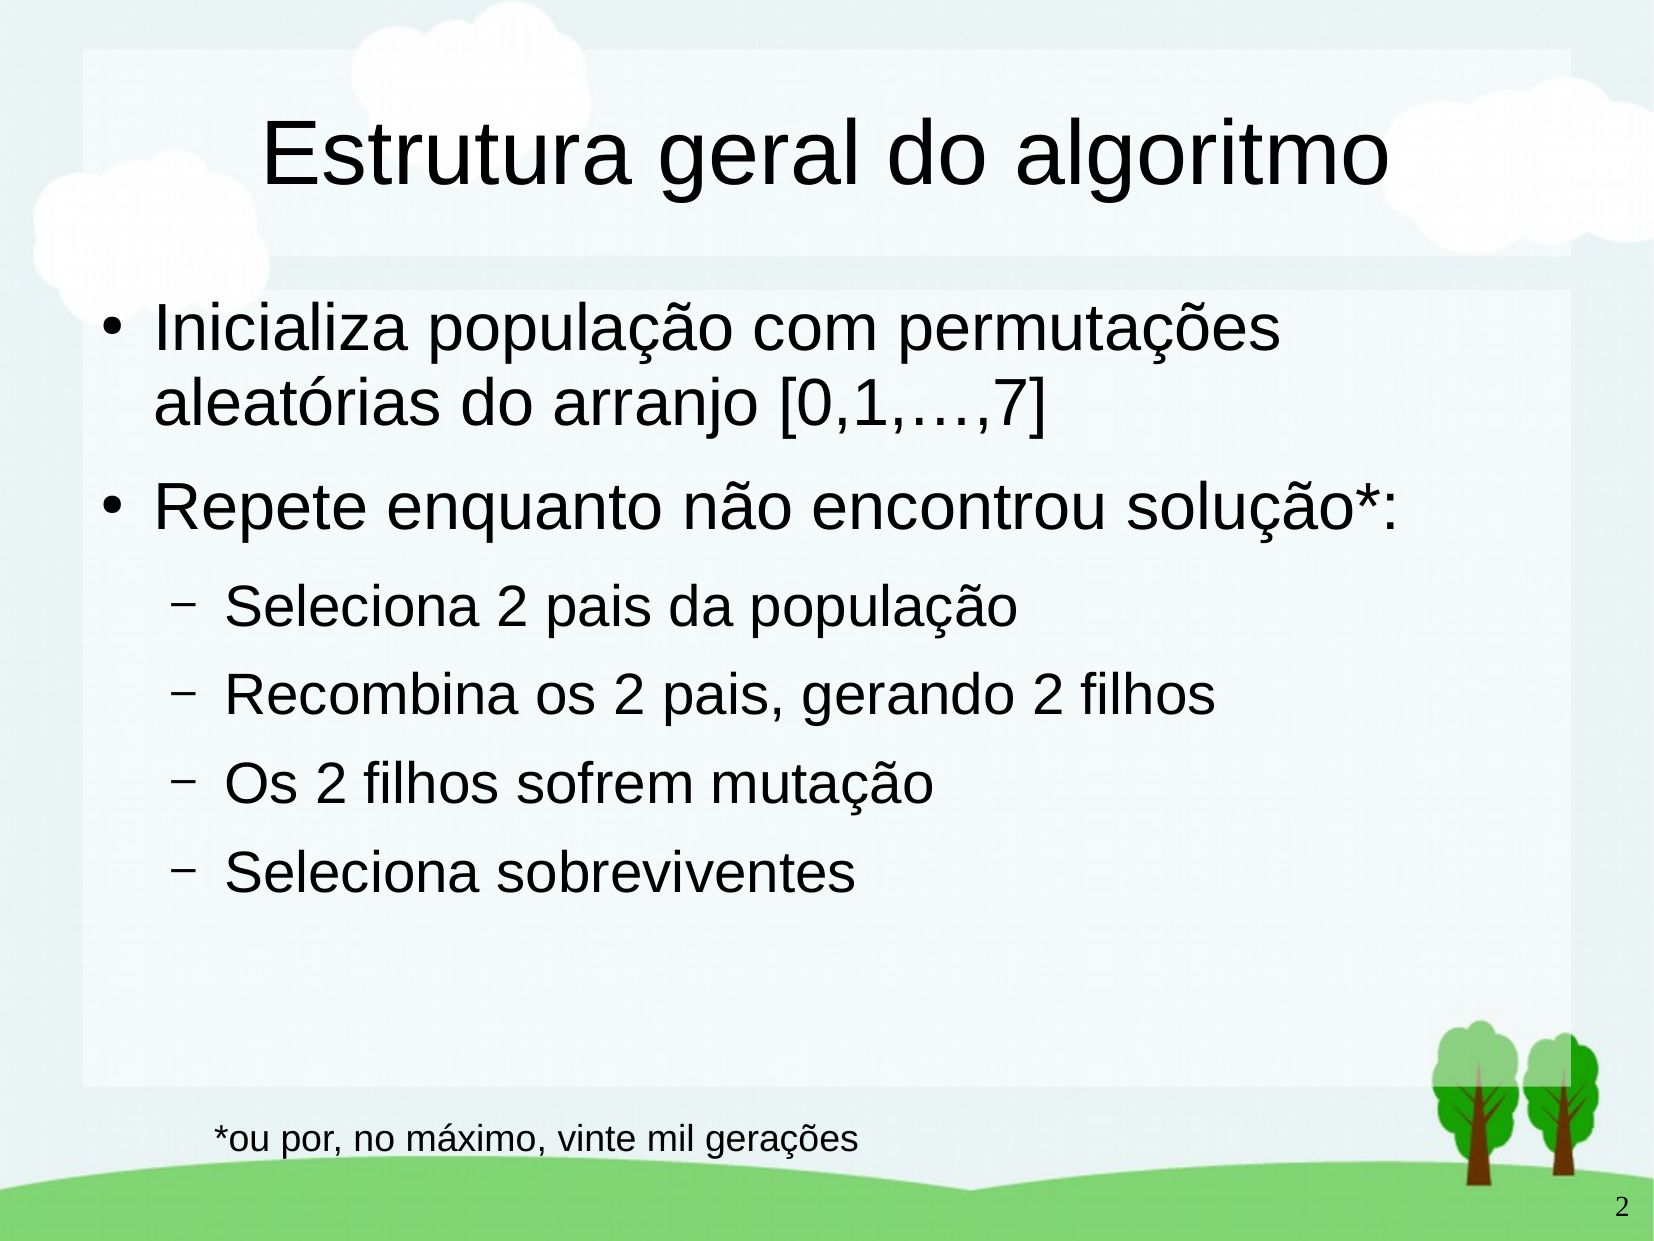

# Estrutura geral do algoritmo
Inicializa população com permutações aleatórias do arranjo [0,1,…,7]
Repete enquanto não encontrou solução*:
Seleciona 2 pais da população
Recombina os 2 pais, gerando 2 filhos
Os 2 filhos sofrem mutação
Seleciona sobreviventes
*ou por, no máximo, vinte mil gerações
2